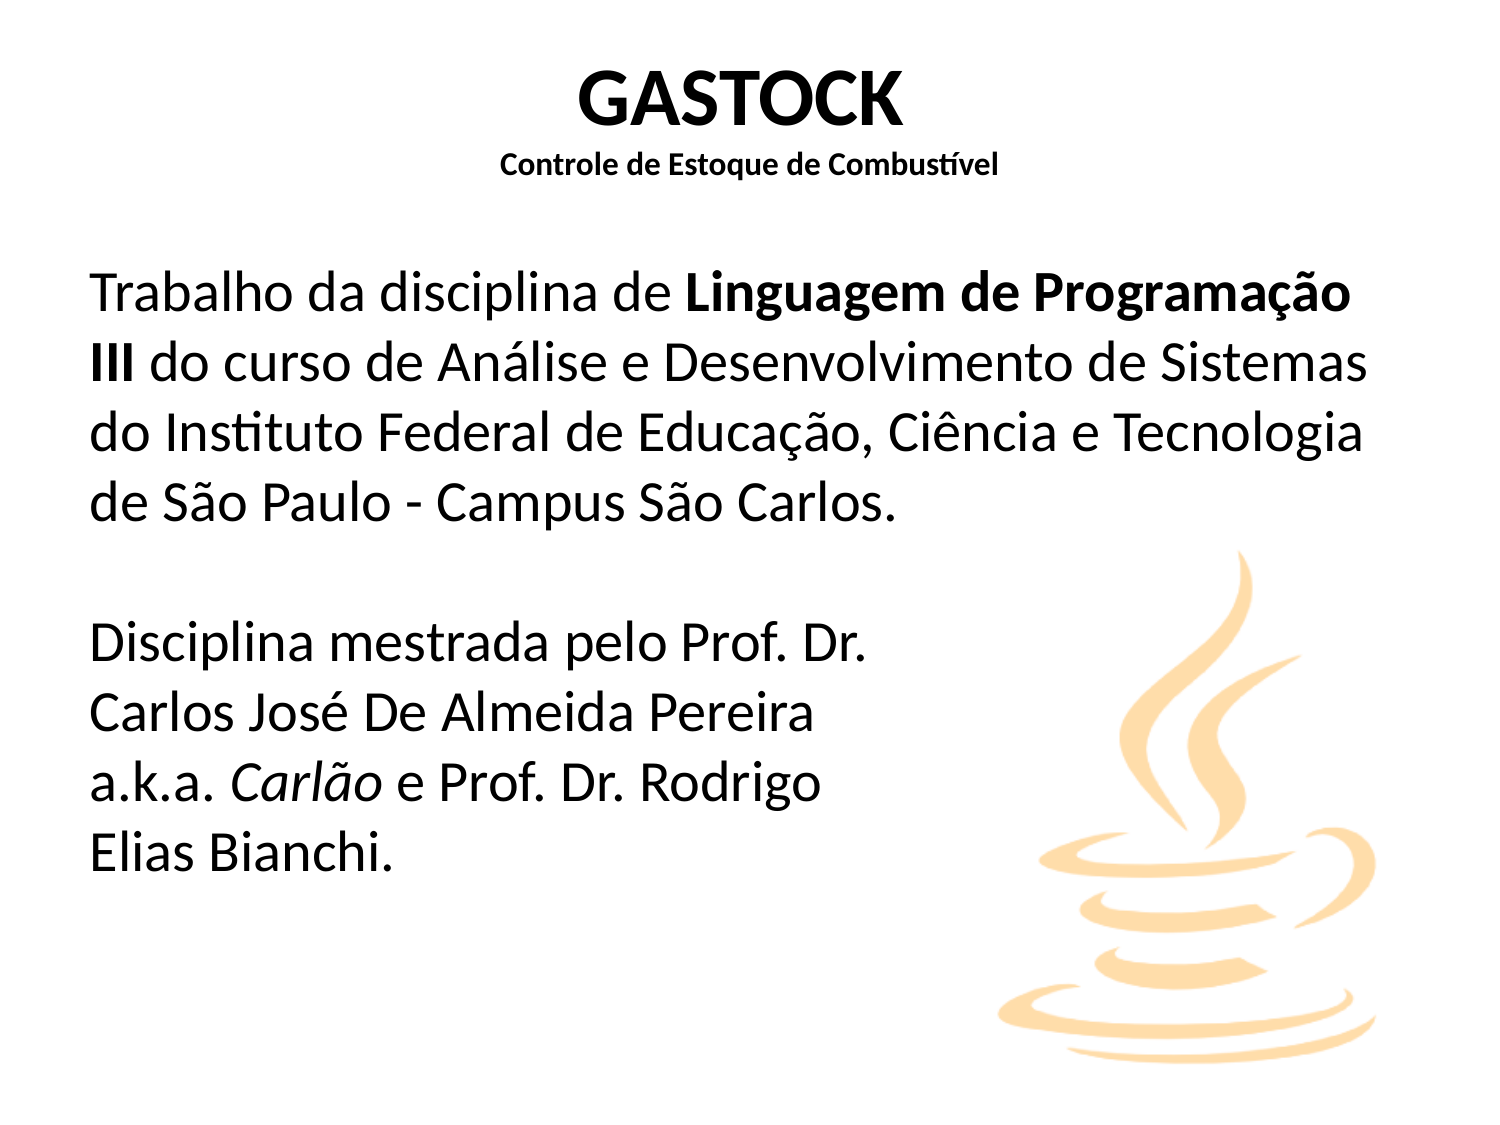

GASTOCK
Controle de Estoque de Combustível
Trabalho da disciplina de Linguagem de Programação III do curso de Análise e Desenvolvimento de Sistemas do Instituto Federal de Educação, Ciência e Tecnologia de São Paulo - Campus São Carlos.
Disciplina mestrada pelo Prof. Dr.
Carlos José De Almeida Pereira
a.k.a. Carlão e Prof. Dr. Rodrigo
Elias Bianchi.